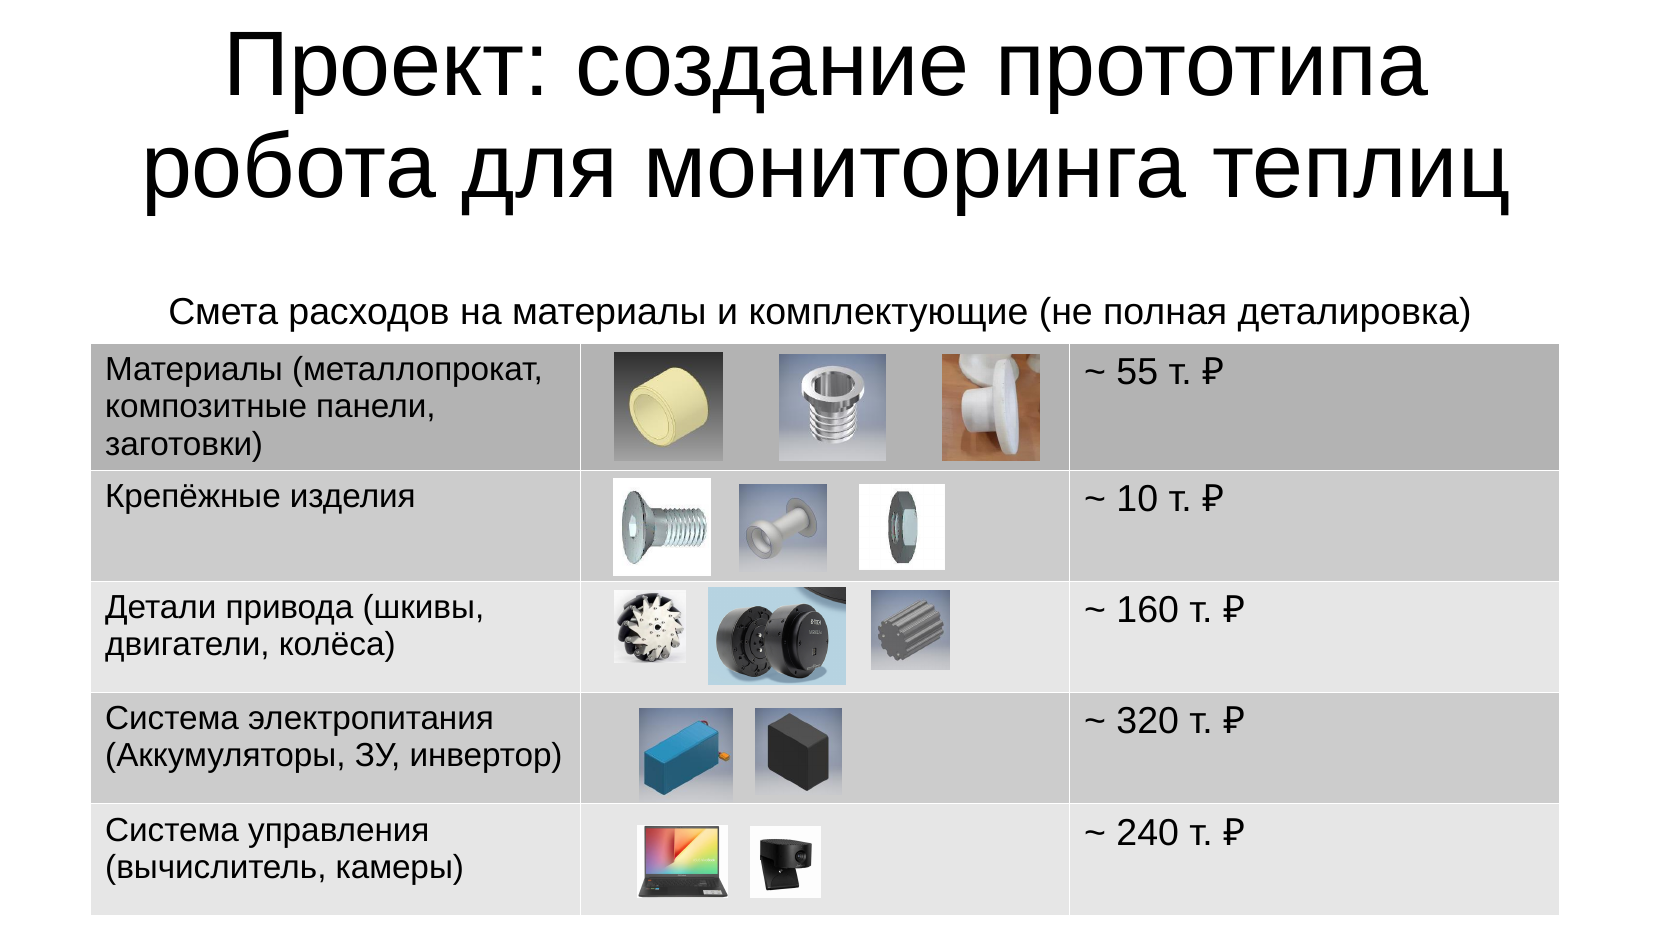

# Проект: создание прототипа робота для мониторинга теплиц
Смета расходов на материалы и комплектующие (не полная деталировка)
| Материалы (металлопрокат, композитные панели, заготовки) | | ~ 55 т. ₽ |
| --- | --- | --- |
| Крепёжные изделия | | ~ 10 т. ₽ |
| Детали привода (шкивы, двигатели, колёса) | | ~ 160 т. ₽ |
| Система электропитания (Аккумуляторы, ЗУ, инвертор) | | ~ 320 т. ₽ |
| Система управления (вычислитель, камеры) | | ~ 240 т. ₽ |